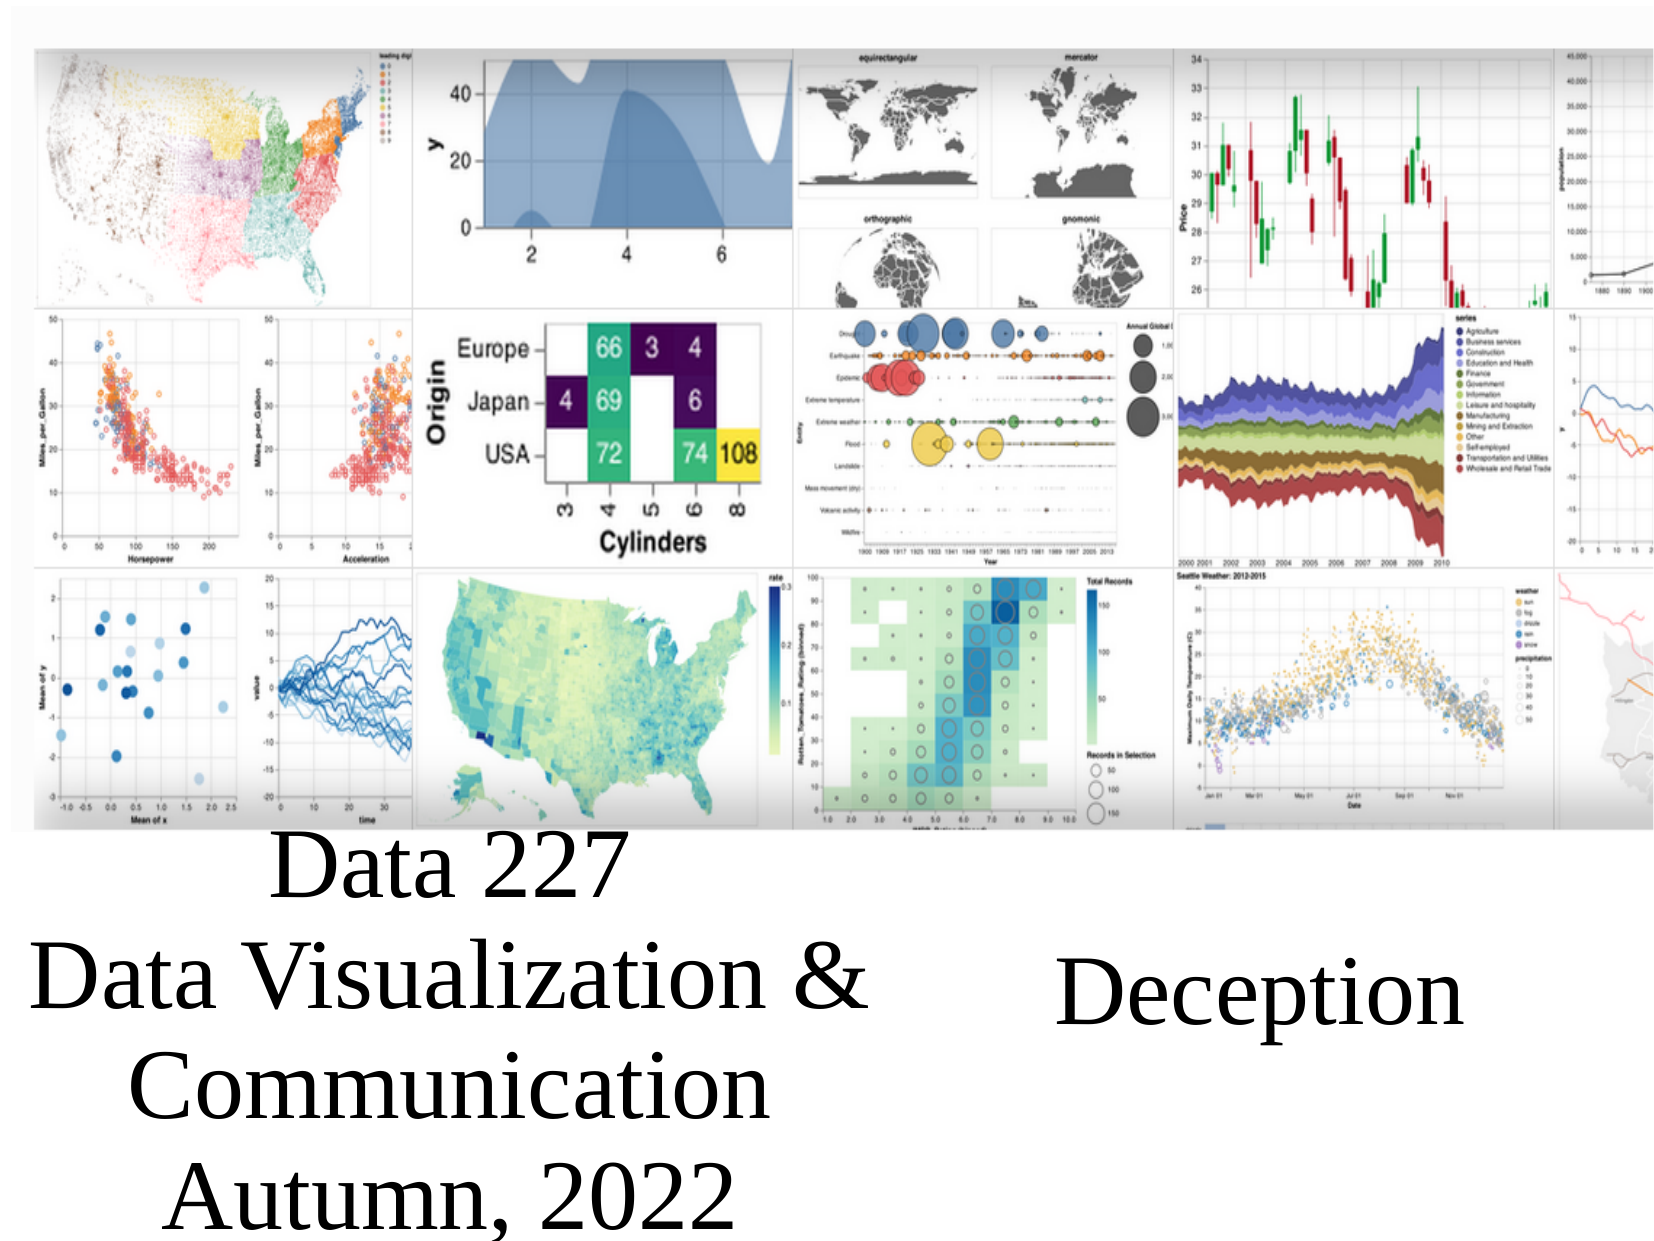

#
Data 227
Data Visualization & Communication
Autumn, 2022
Deception